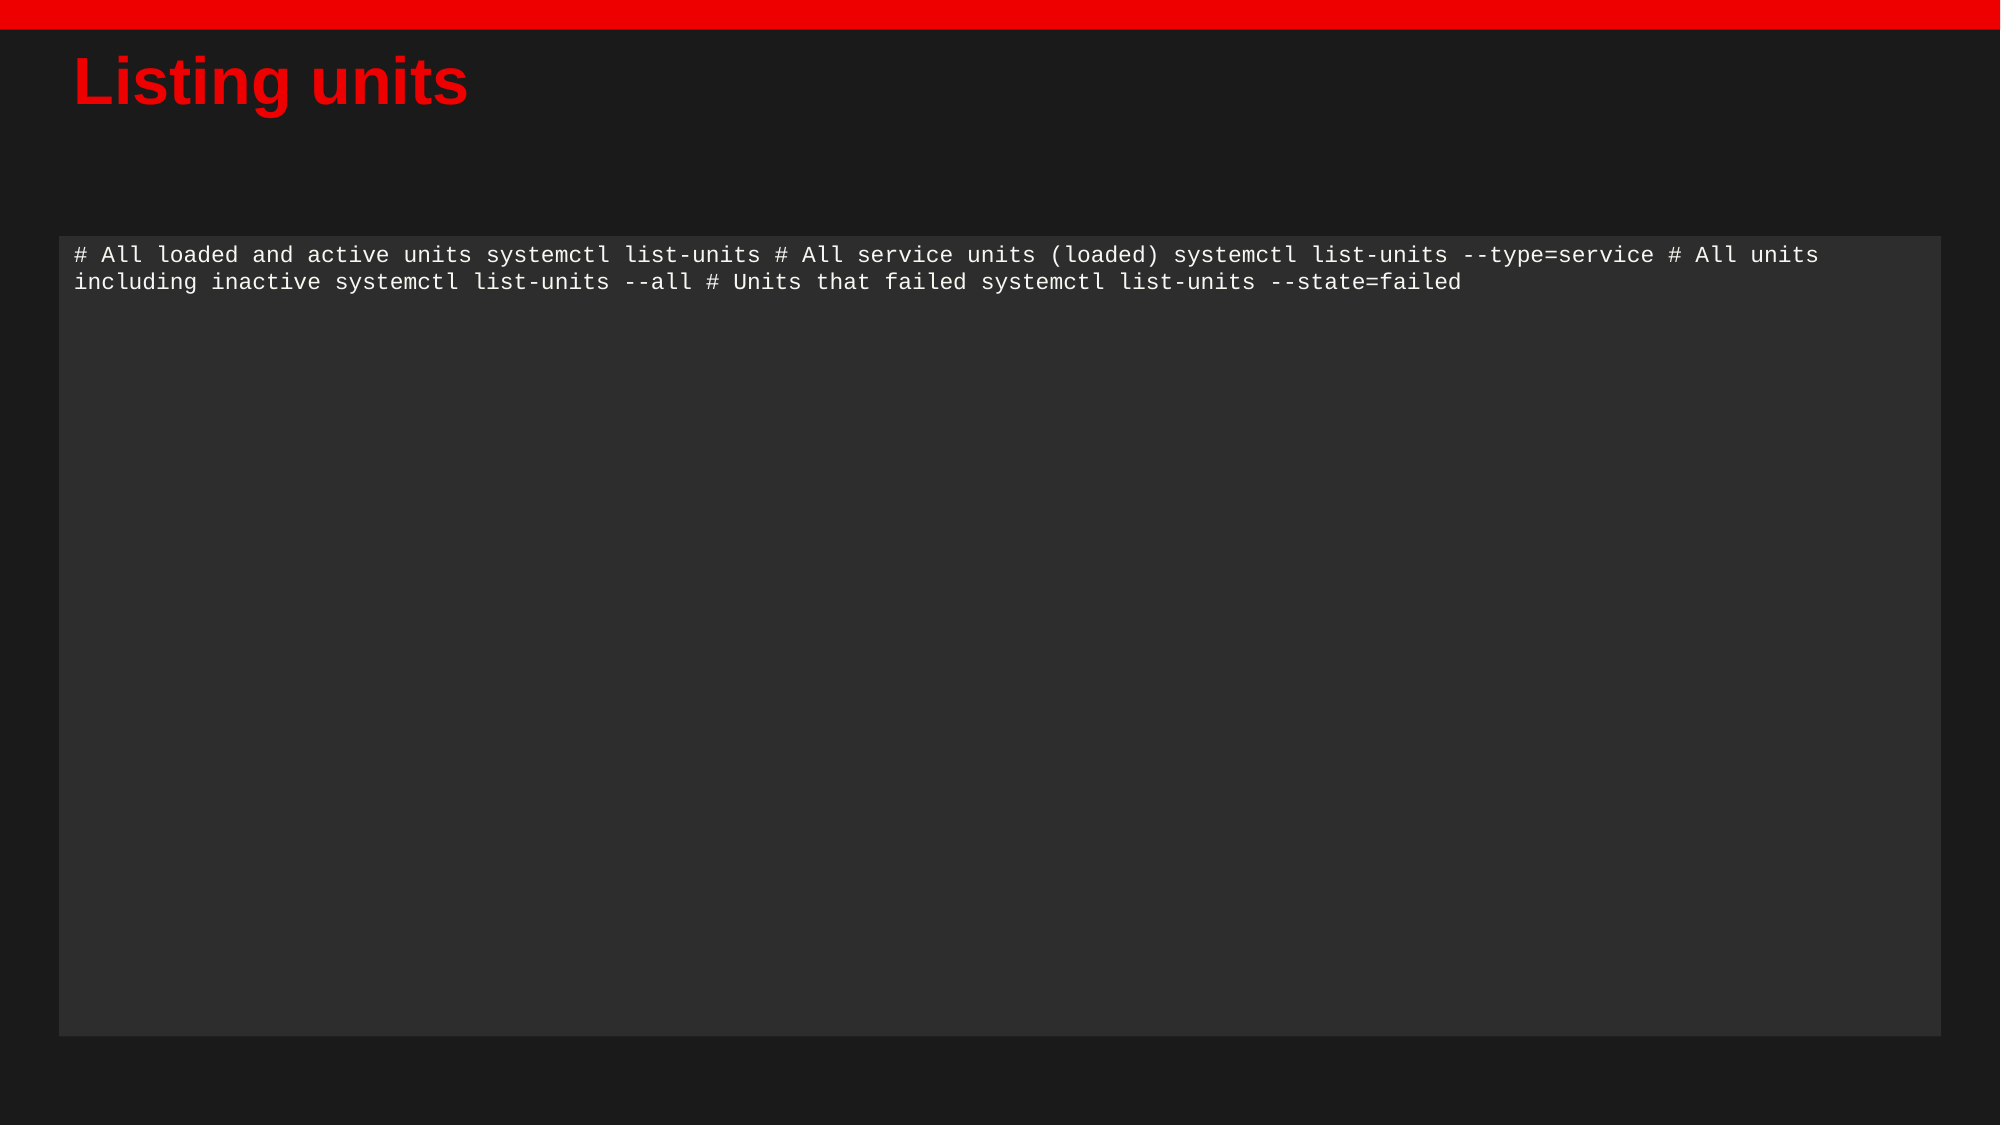

Listing units
# All loaded and active units systemctl list-units # All service units (loaded) systemctl list-units --type=service # All units including inactive systemctl list-units --all # Units that failed systemctl list-units --state=failed